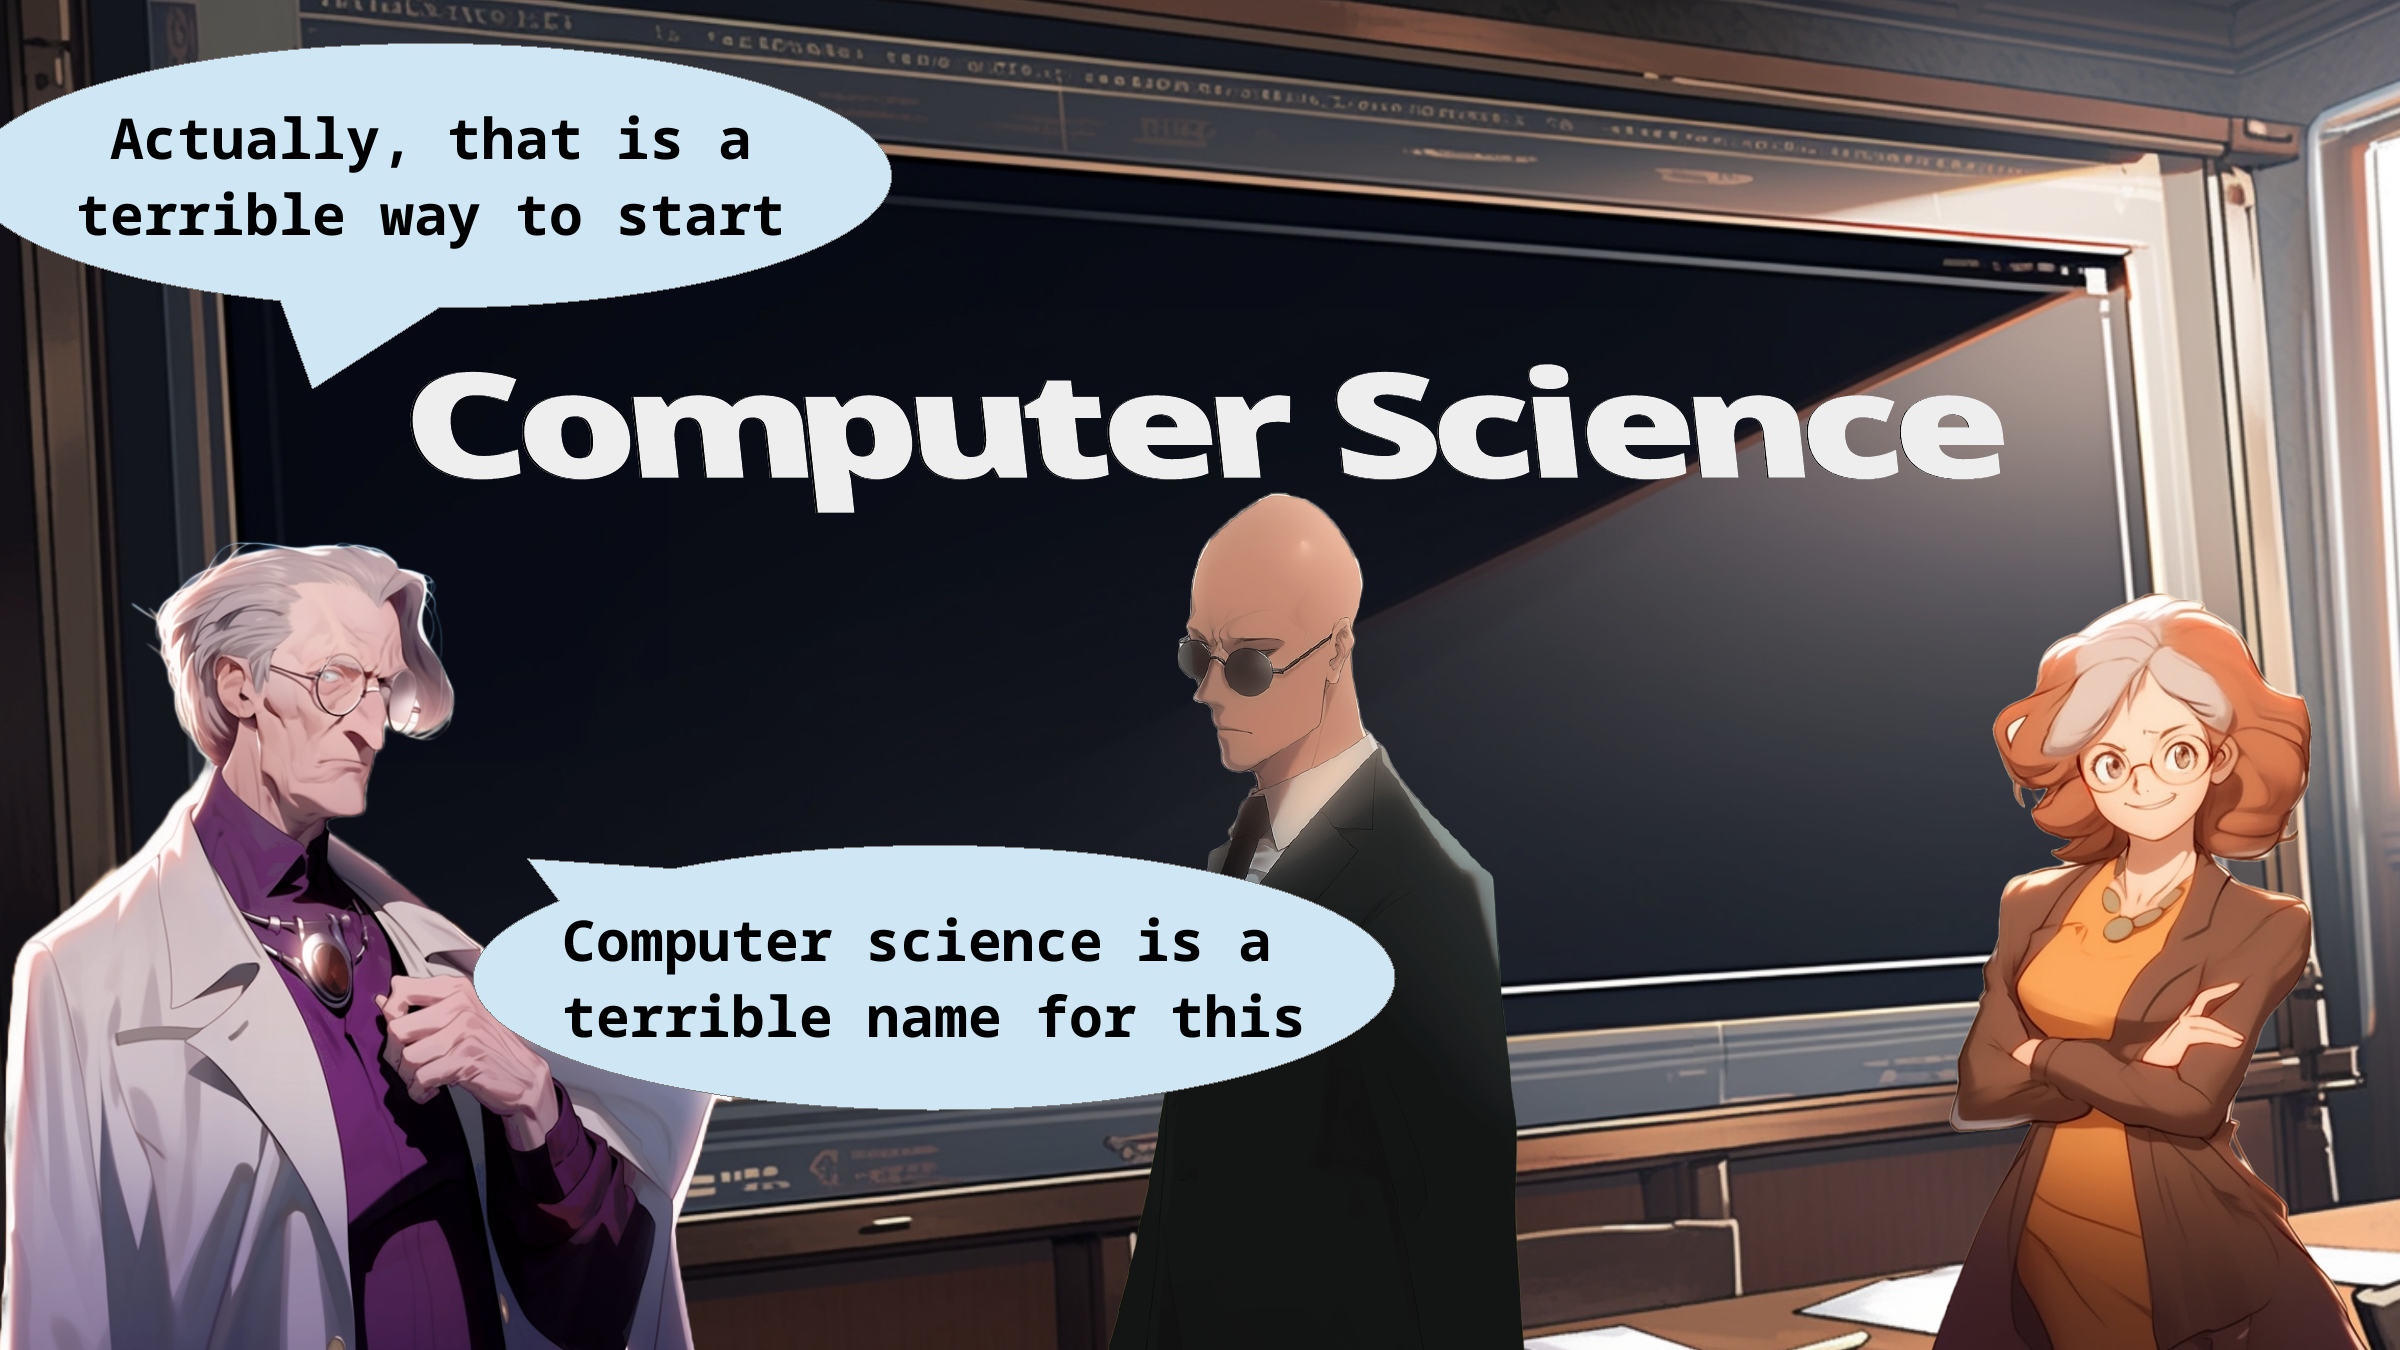

Actually, that is a
terrible way to start
Computer Science
Computer science is a
terrible name for this